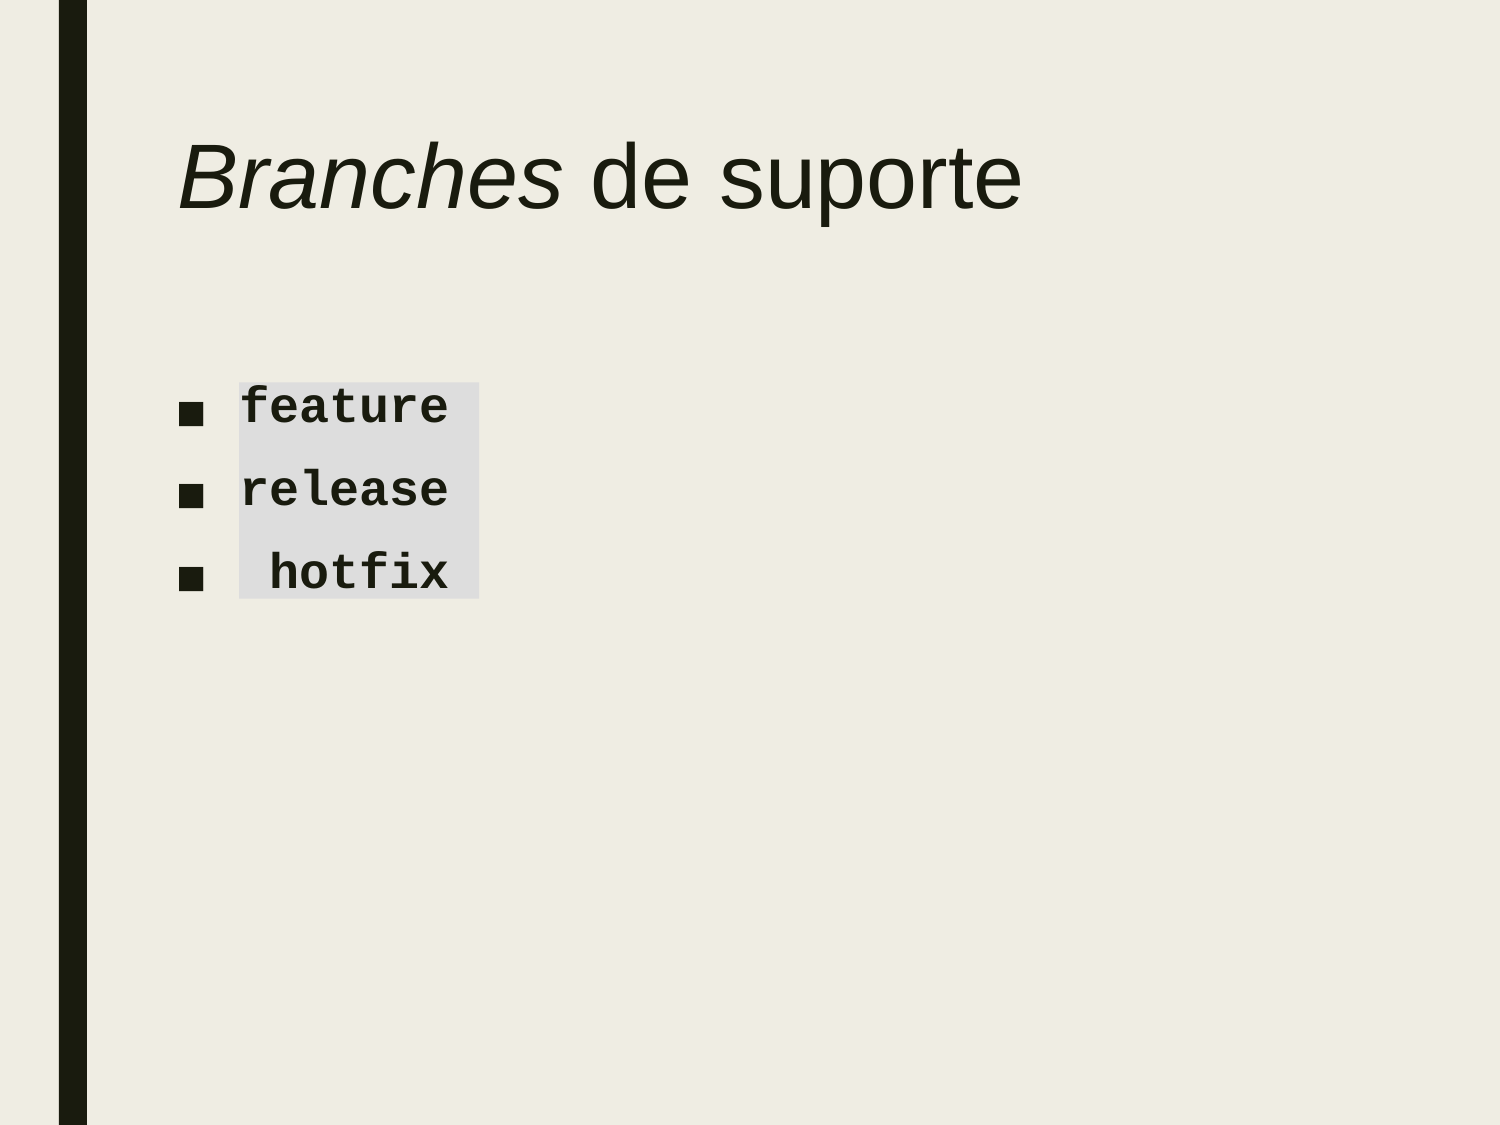

# Branches de	suporte
■
■
■
feature
release hotfix